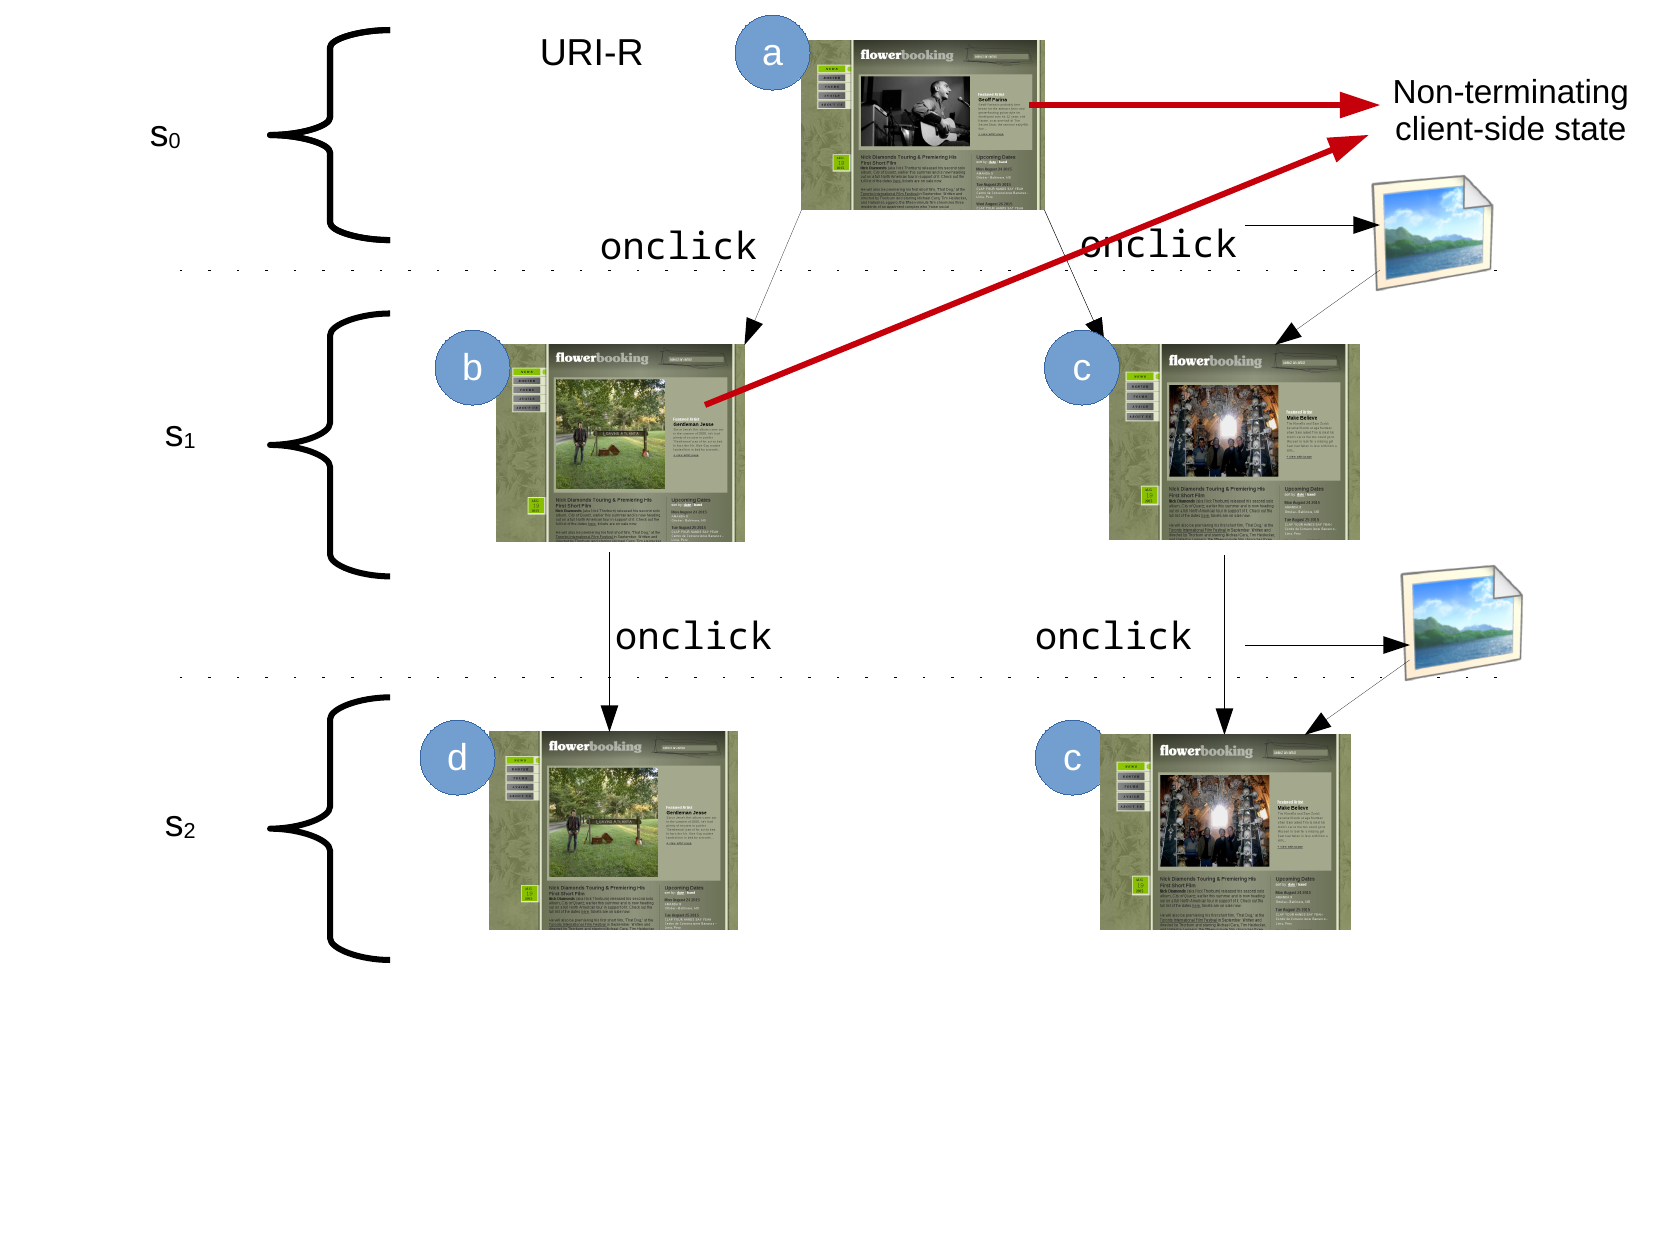

a
URI-R
Non-terminating client-side state
s0
onclick
onclick
b
c
s1
onclick
onclick
d
c
s2